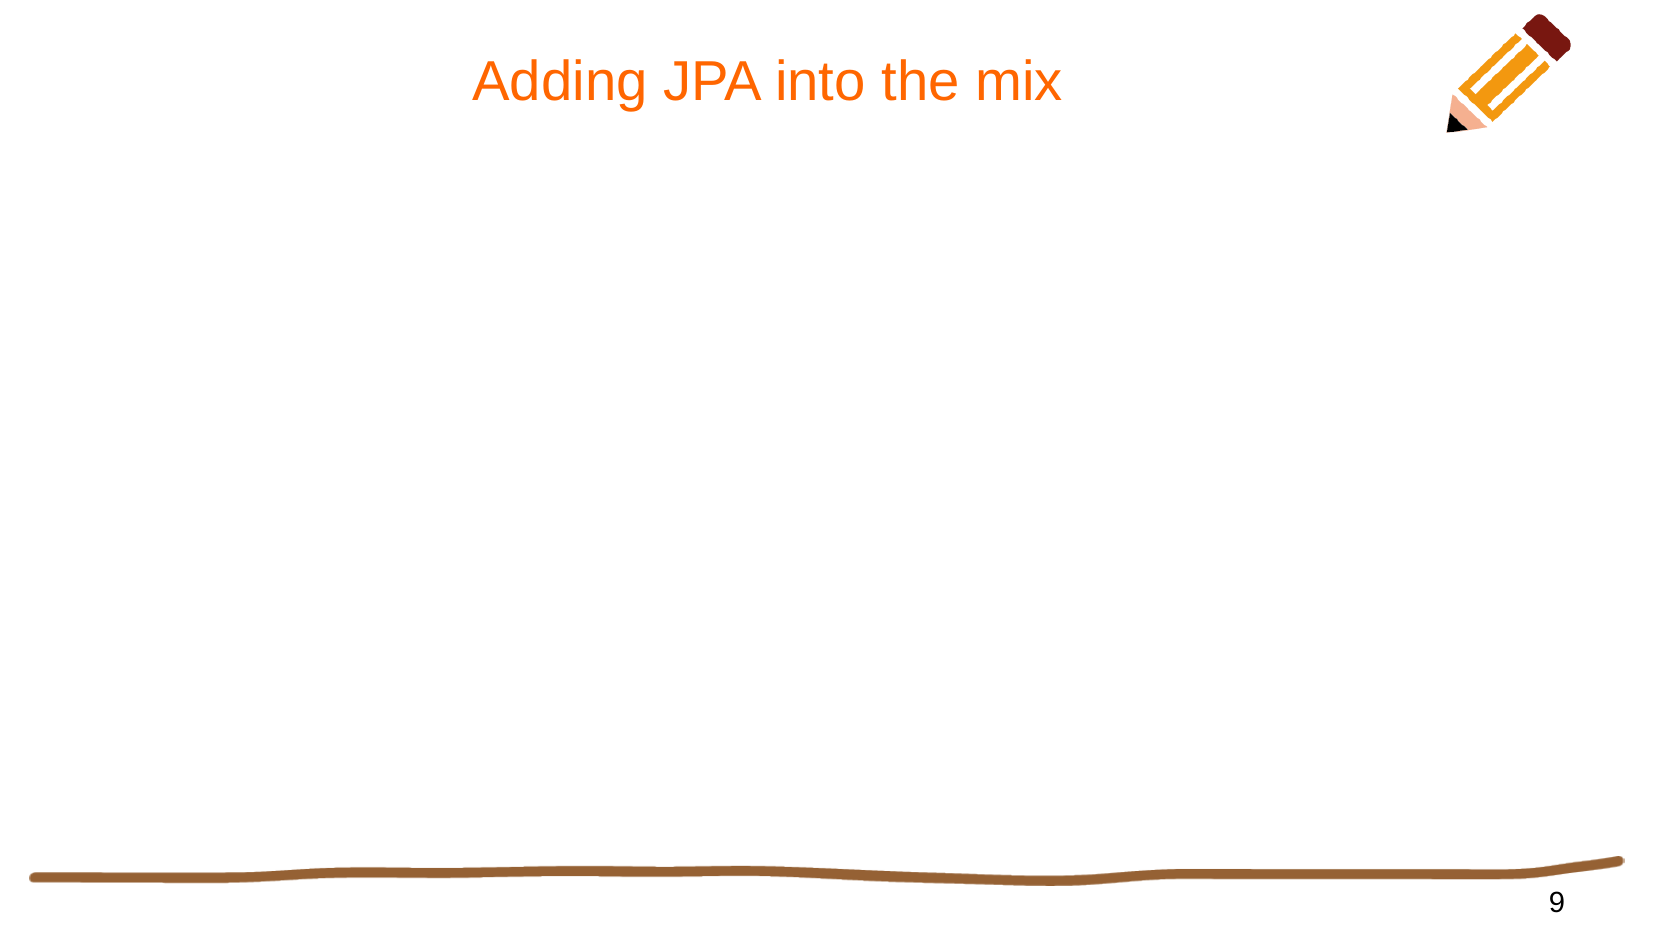

# Adding JPA into the mix
9